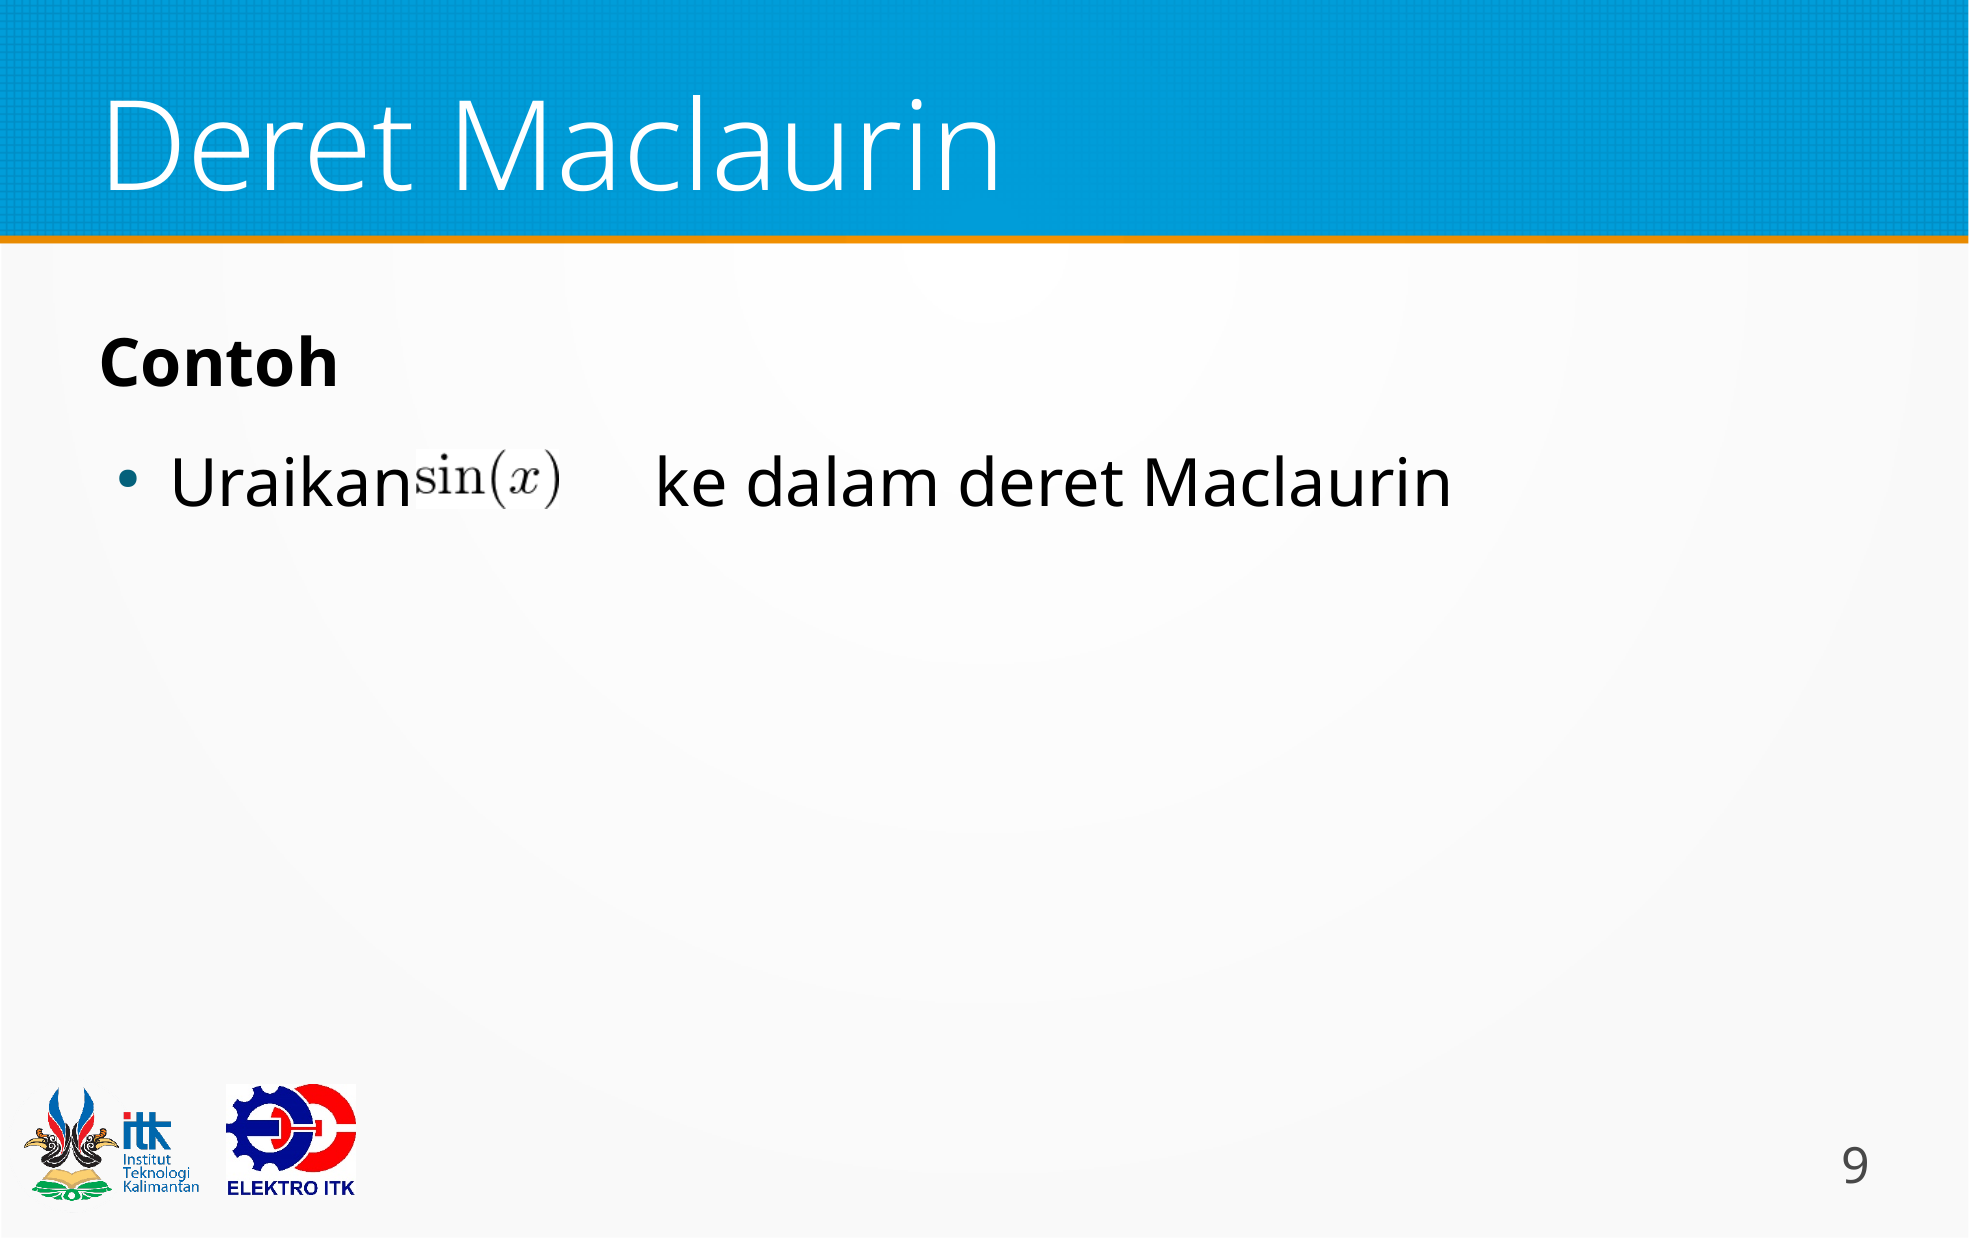

# Deret Maclaurin
Contoh
Uraikan ke dalam deret Maclaurin
9